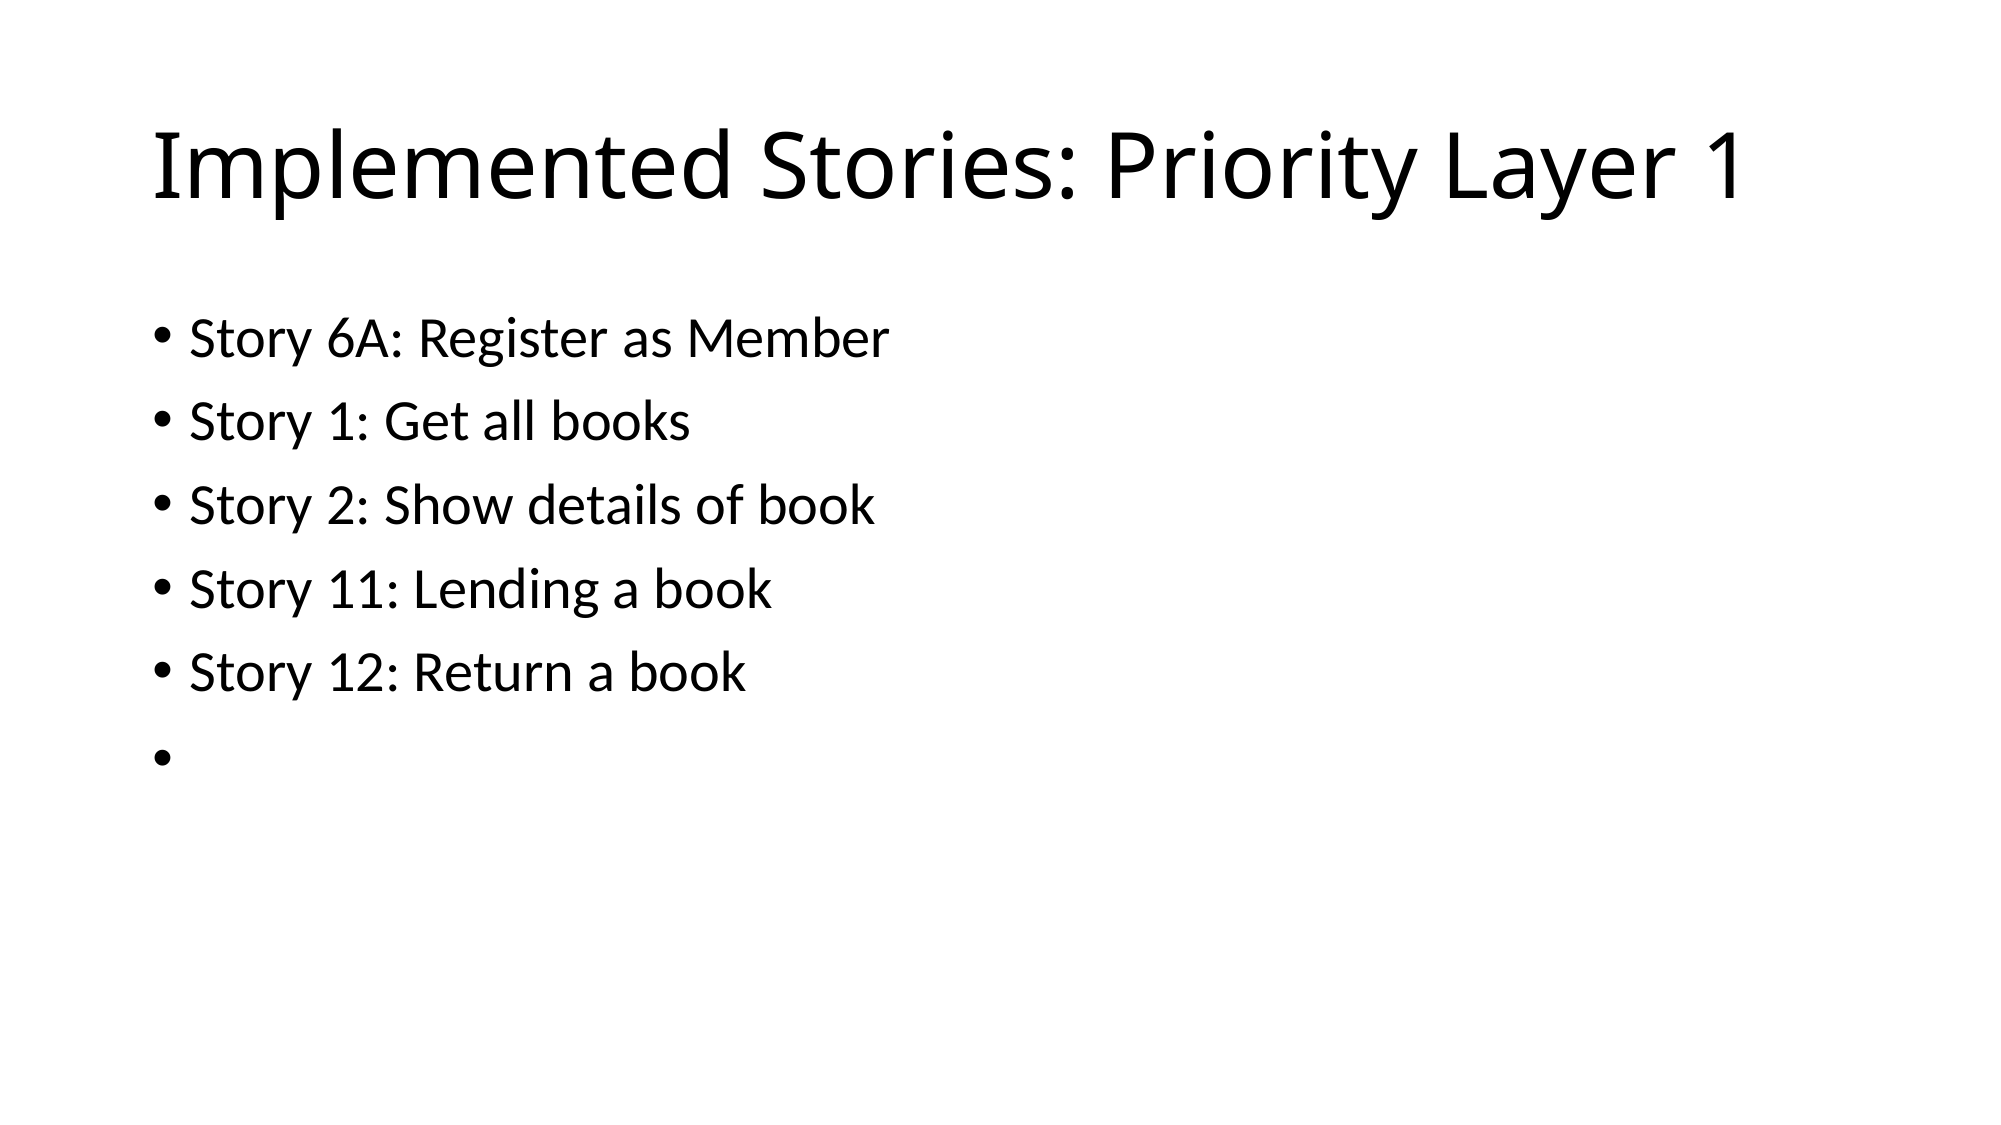

# Implemented Stories: Priority Layer 1
Story 6A: Register as Member
Story 1: Get all books
Story 2: Show details of book
Story 11: Lending a book
Story 12: Return a book